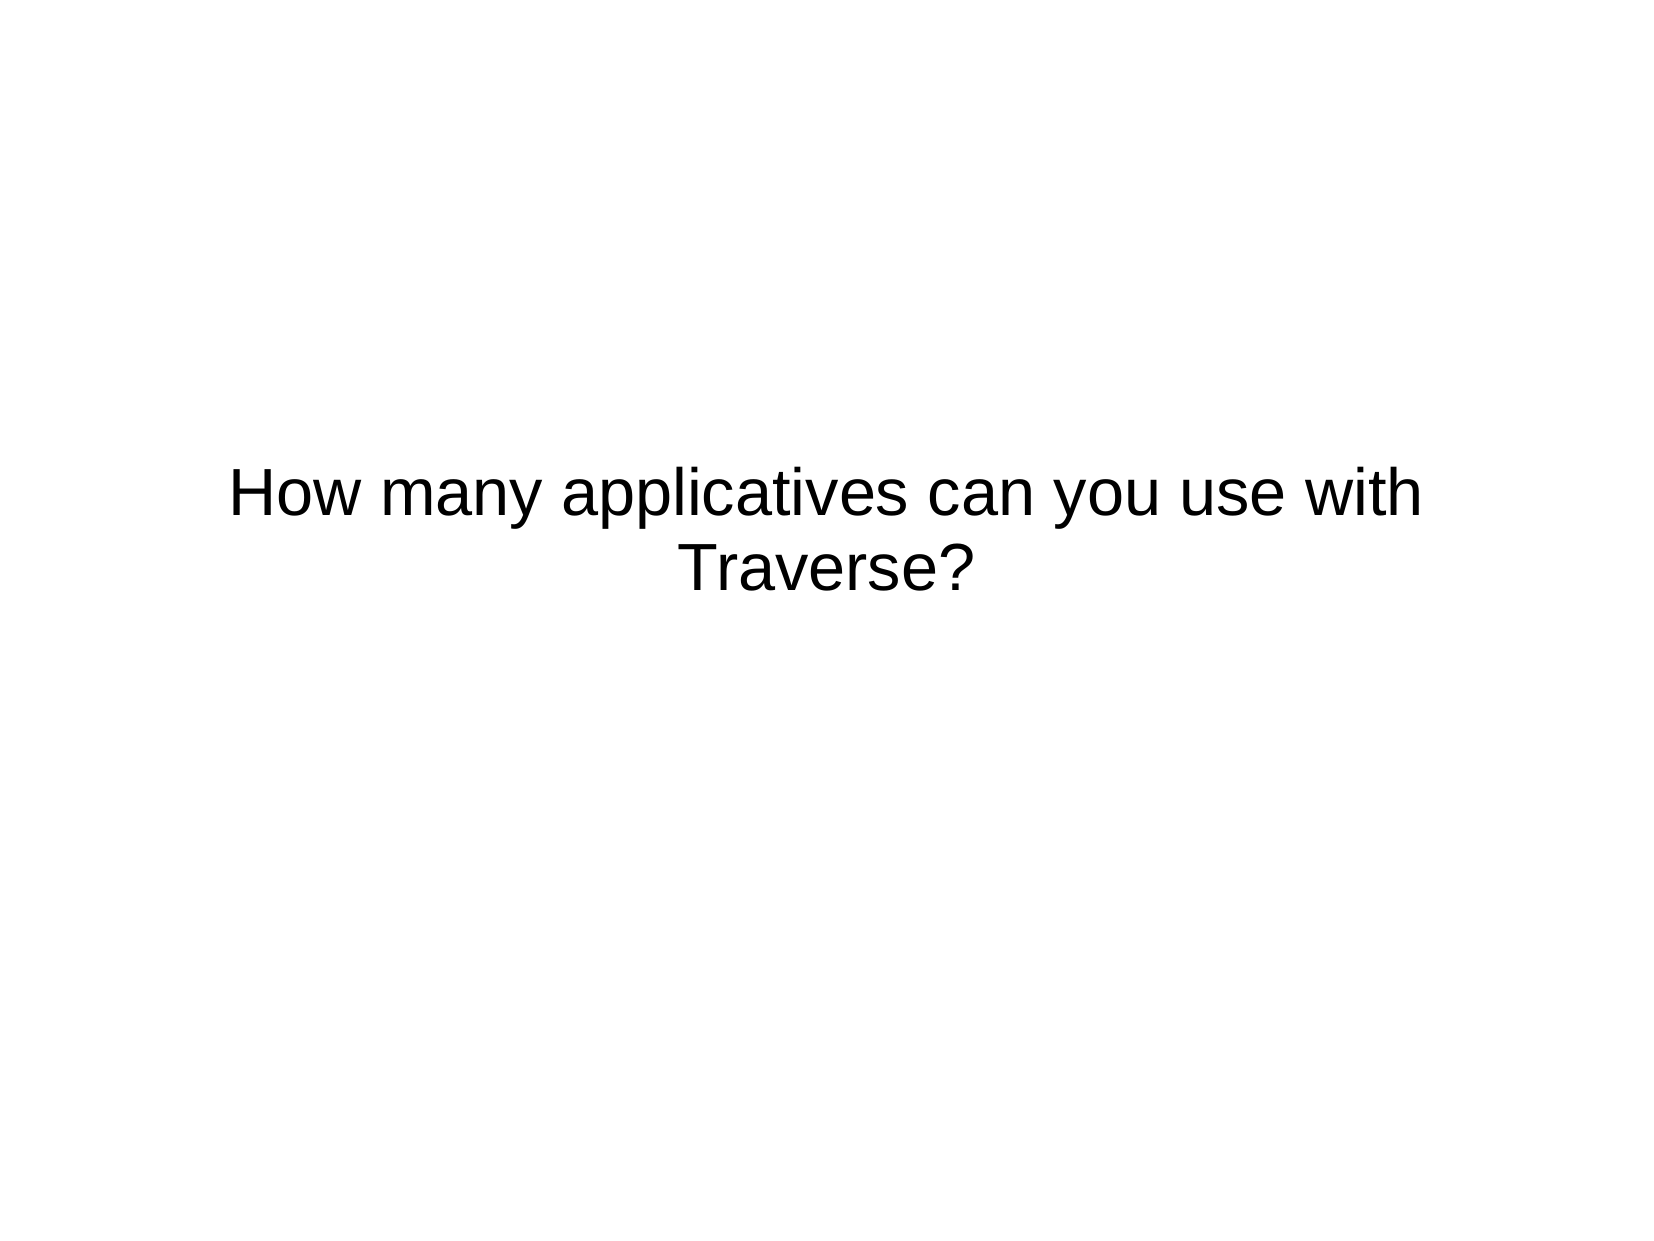

# How many applicatives can you use with Traverse?